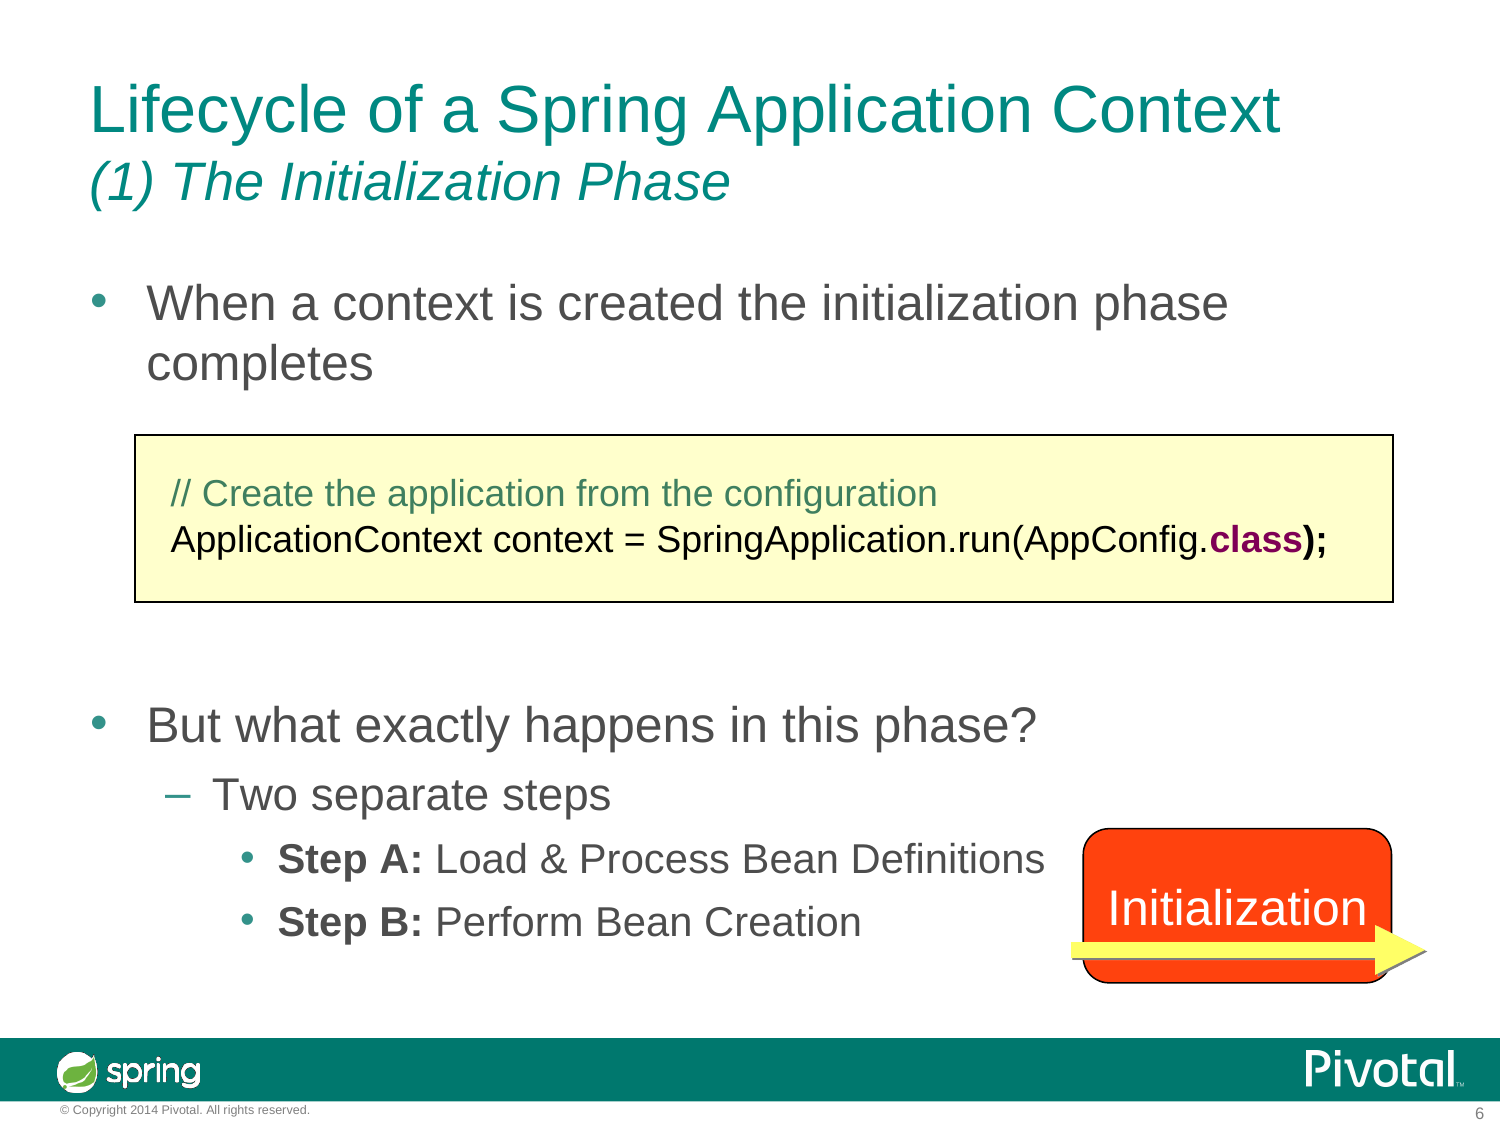

# Lifecycle of a Spring Application Context (1) The Initialization Phase
When a context is created the initialization phase completes
But what exactly happens in this phase?
Two separate steps
Step A: Load & Process Bean Definitions
Step B: Perform Bean Creation
 // Create the application from the configuration
 ApplicationContext context = SpringApplication.run(AppConfig.class);
Initialization